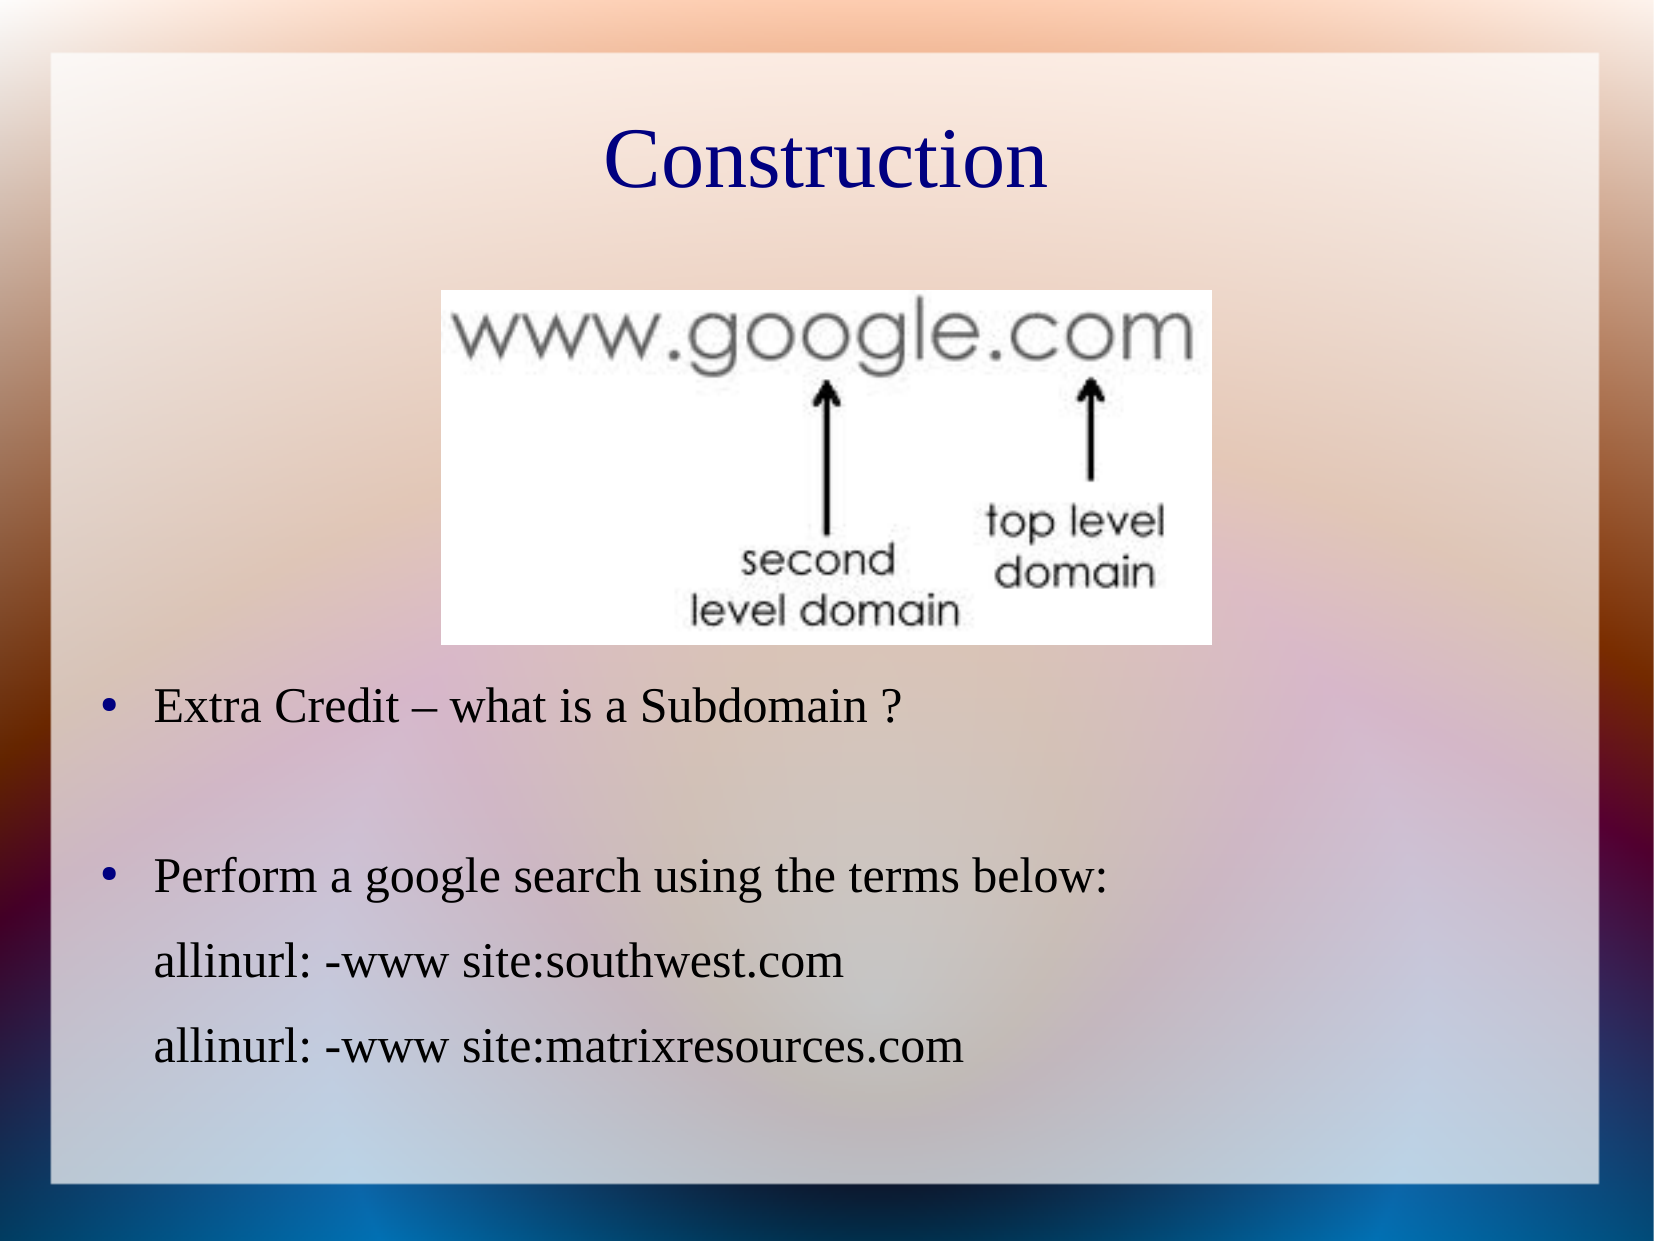

# Construction
Extra Credit – what is a Subdomain ?
Perform a google search using the terms below:
allinurl: -www site:southwest.com
allinurl: -www site:matrixresources.com